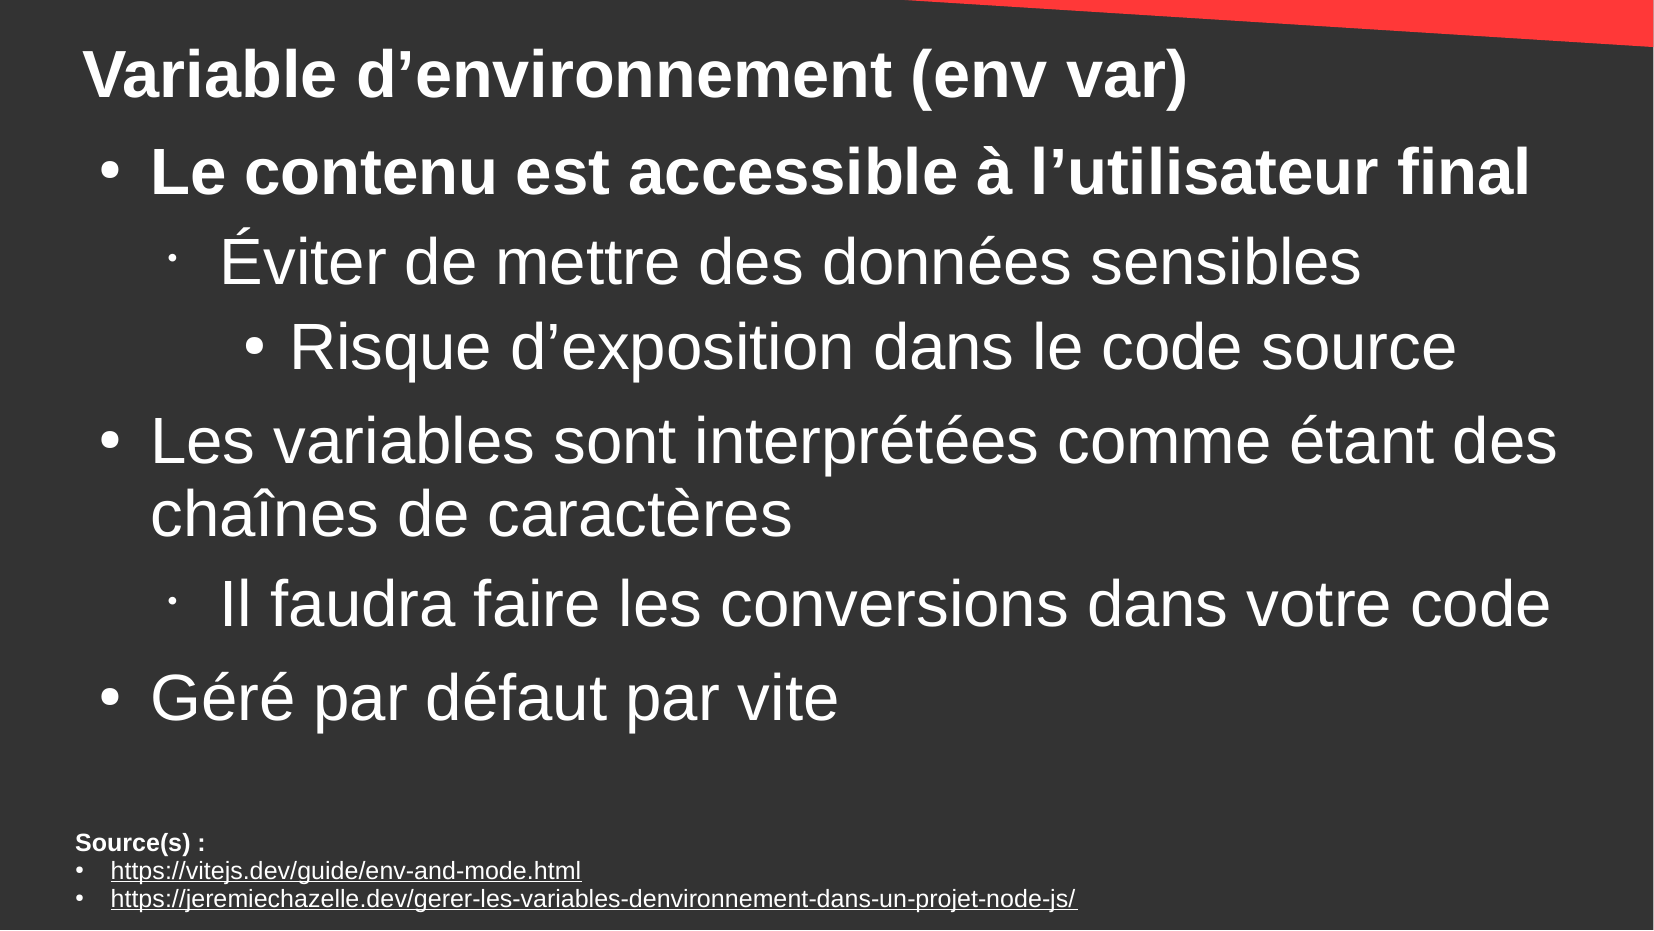

Variable d’environnement (env var)
# Le contenu est accessible à l’utilisateur final
Éviter de mettre des données sensibles
Risque d’exposition dans le code source
Les variables sont interprétées comme étant des chaînes de caractères
Il faudra faire les conversions dans votre code
Géré par défaut par vite
Source(s) :
https://vitejs.dev/guide/env-and-mode.html
https://jeremiechazelle.dev/gerer-les-variables-denvironnement-dans-un-projet-node-js/